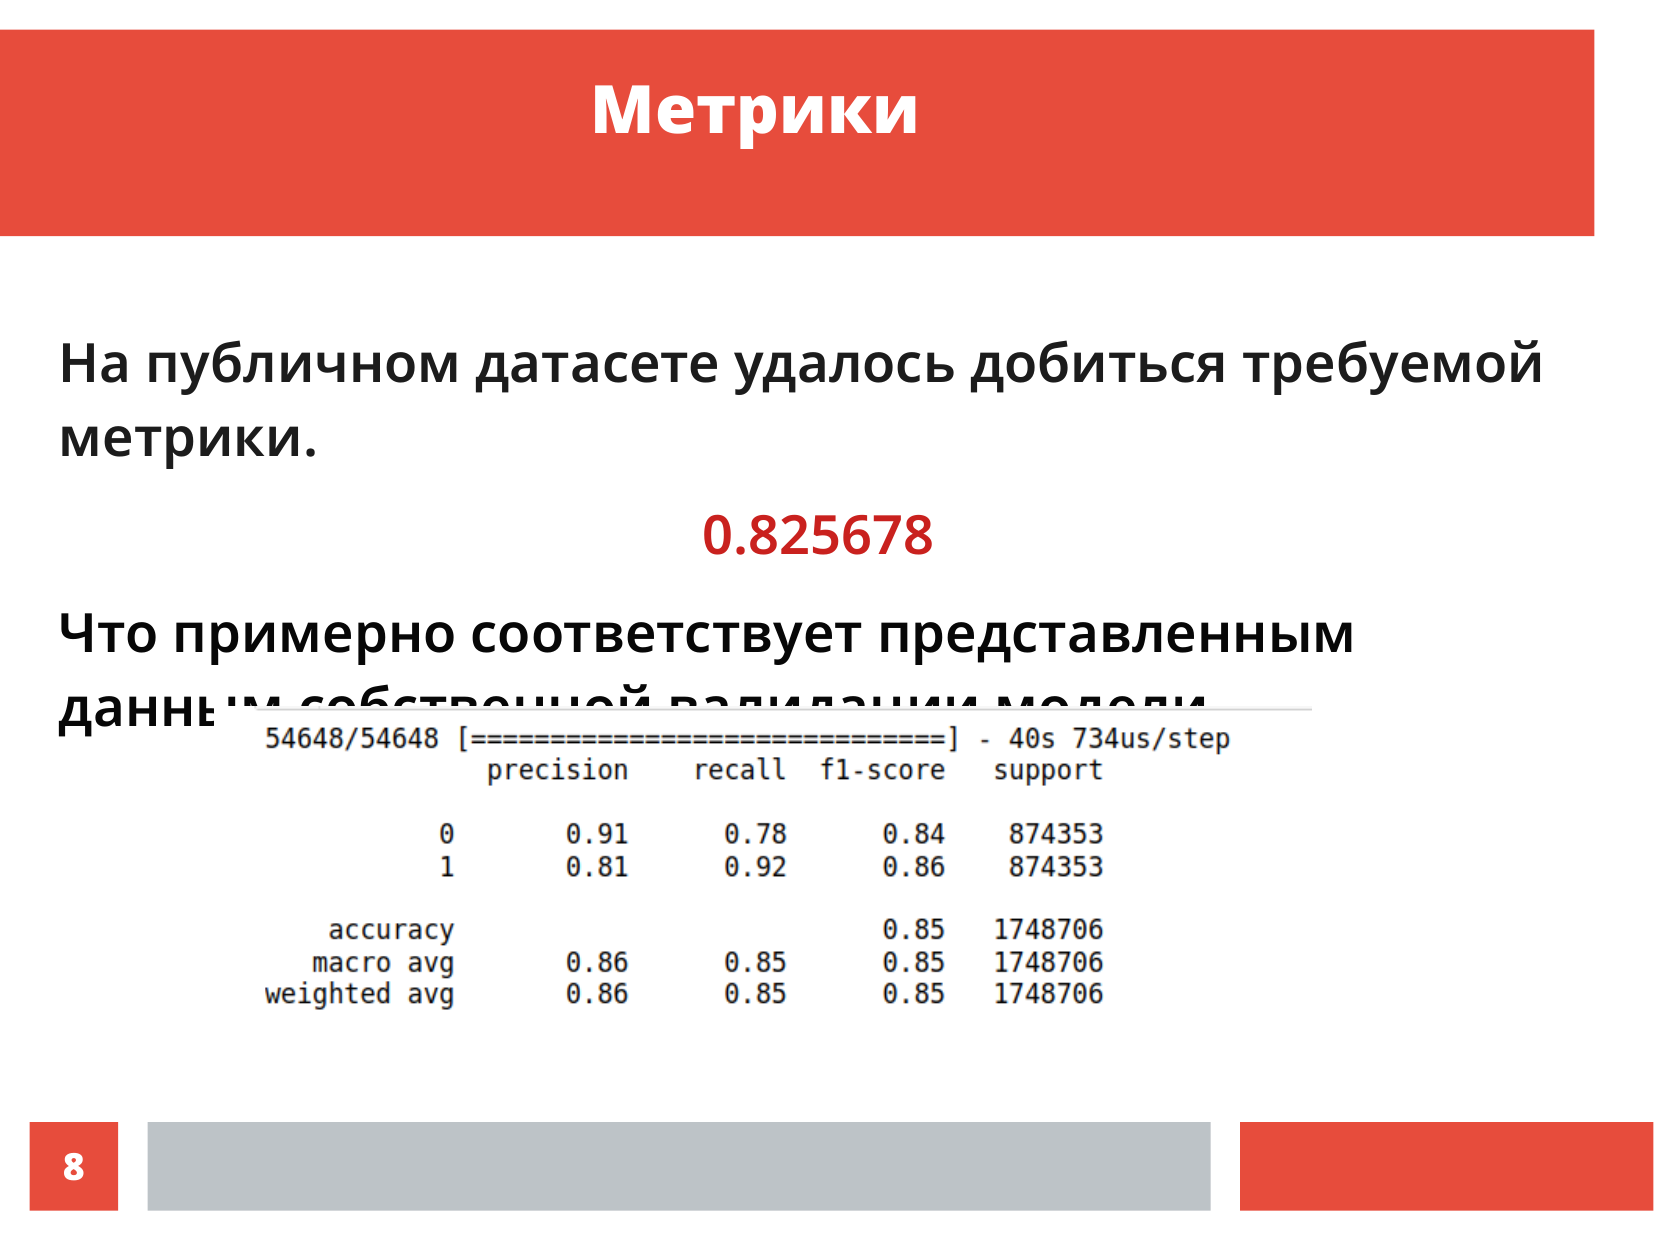

# Метрики
На публичном датасете удалось добиться требуемой метрики.
 0.825678
Что примерно соответствует представленным данным собственной валидации модели.
8